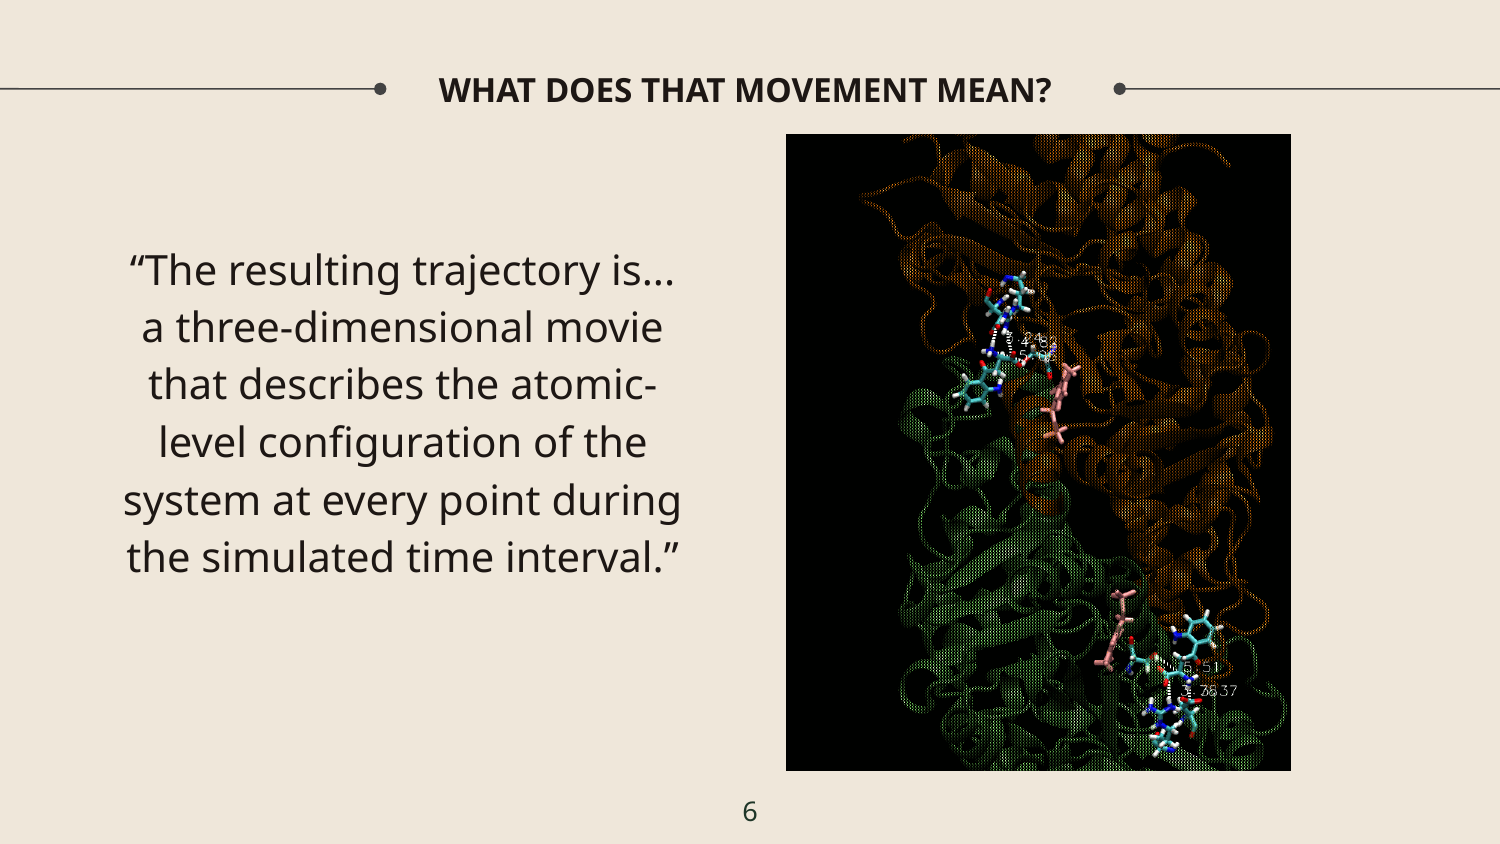

WHAT DOES THAT MOVEMENT MEAN?
# “The resulting trajectory is... a three-dimensional movie that describes the atomic-level configuration of the system at every point during the simulated time interval.”